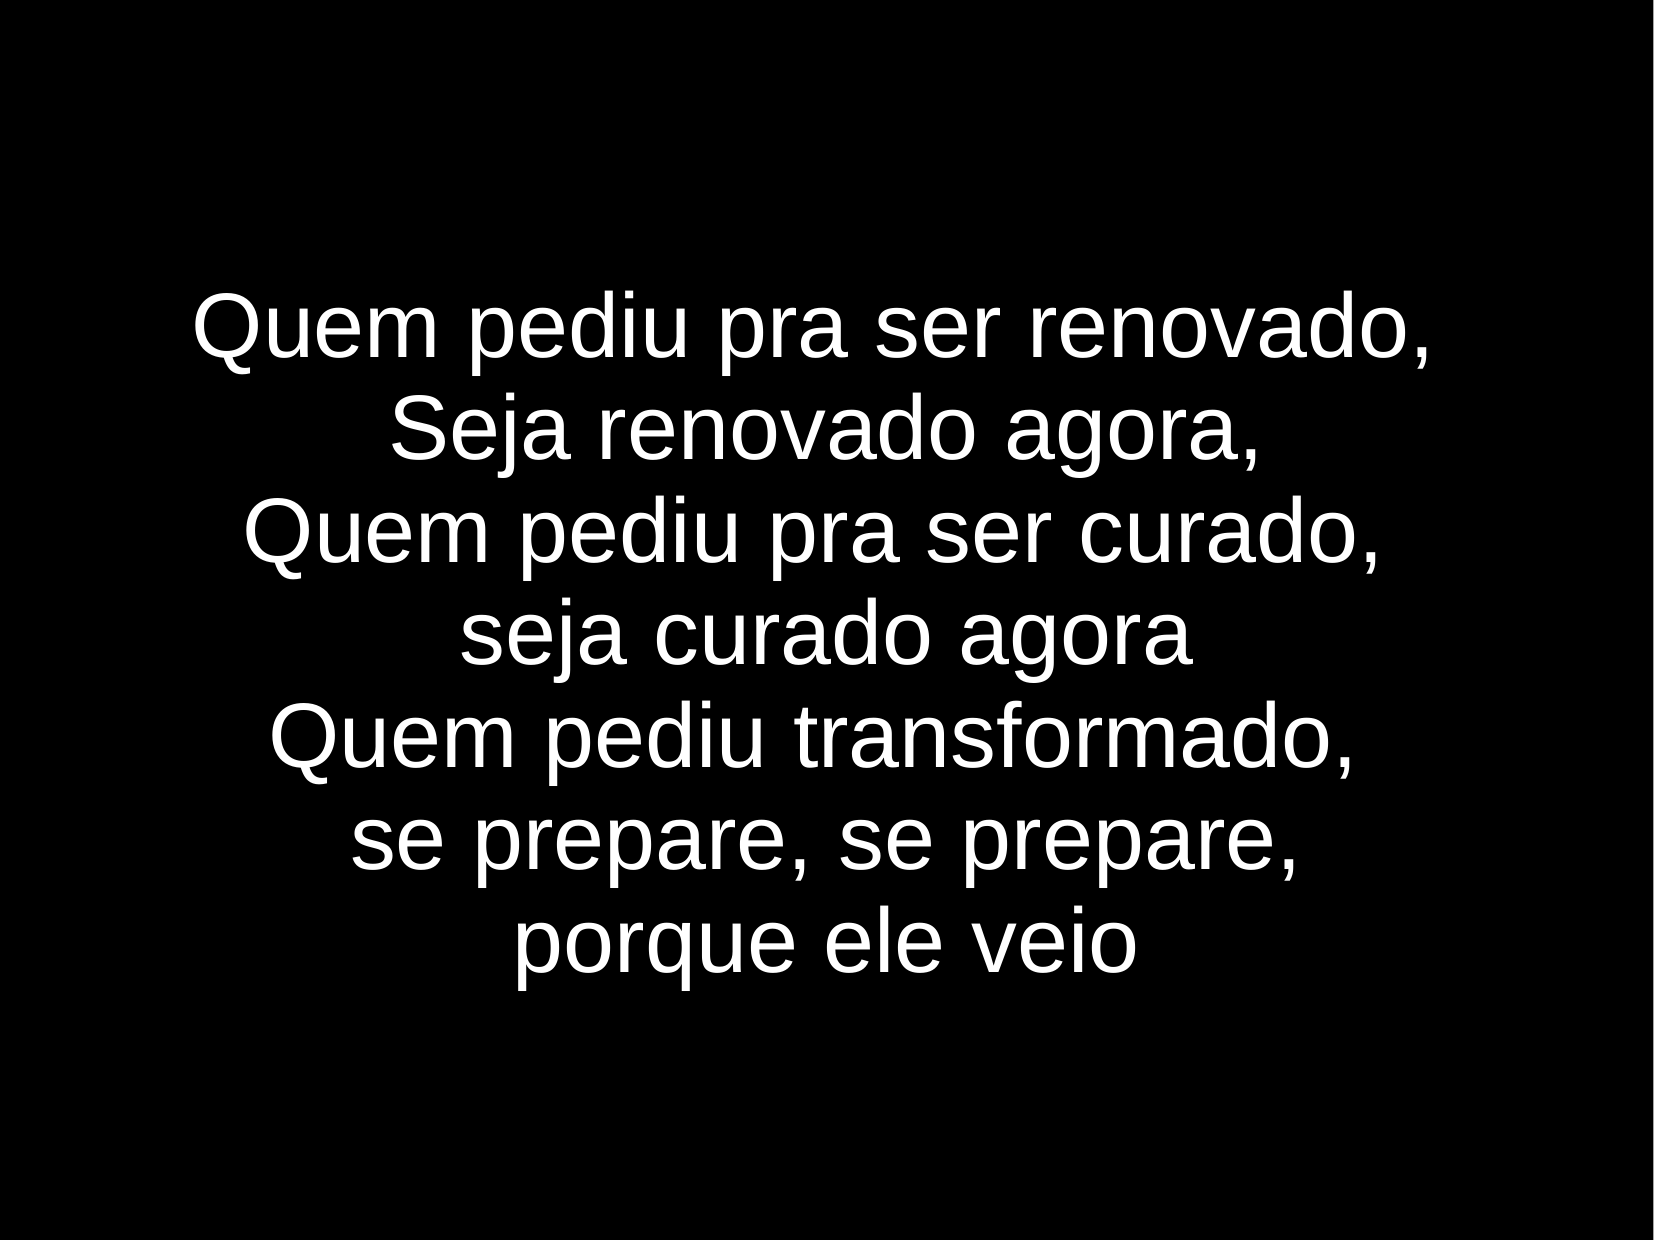

# Quem pediu pra ser renovado,
Seja renovado agora,
Quem pediu pra ser curado,
seja curado agora
Quem pediu transformado,
se prepare, se prepare,
porque ele veio